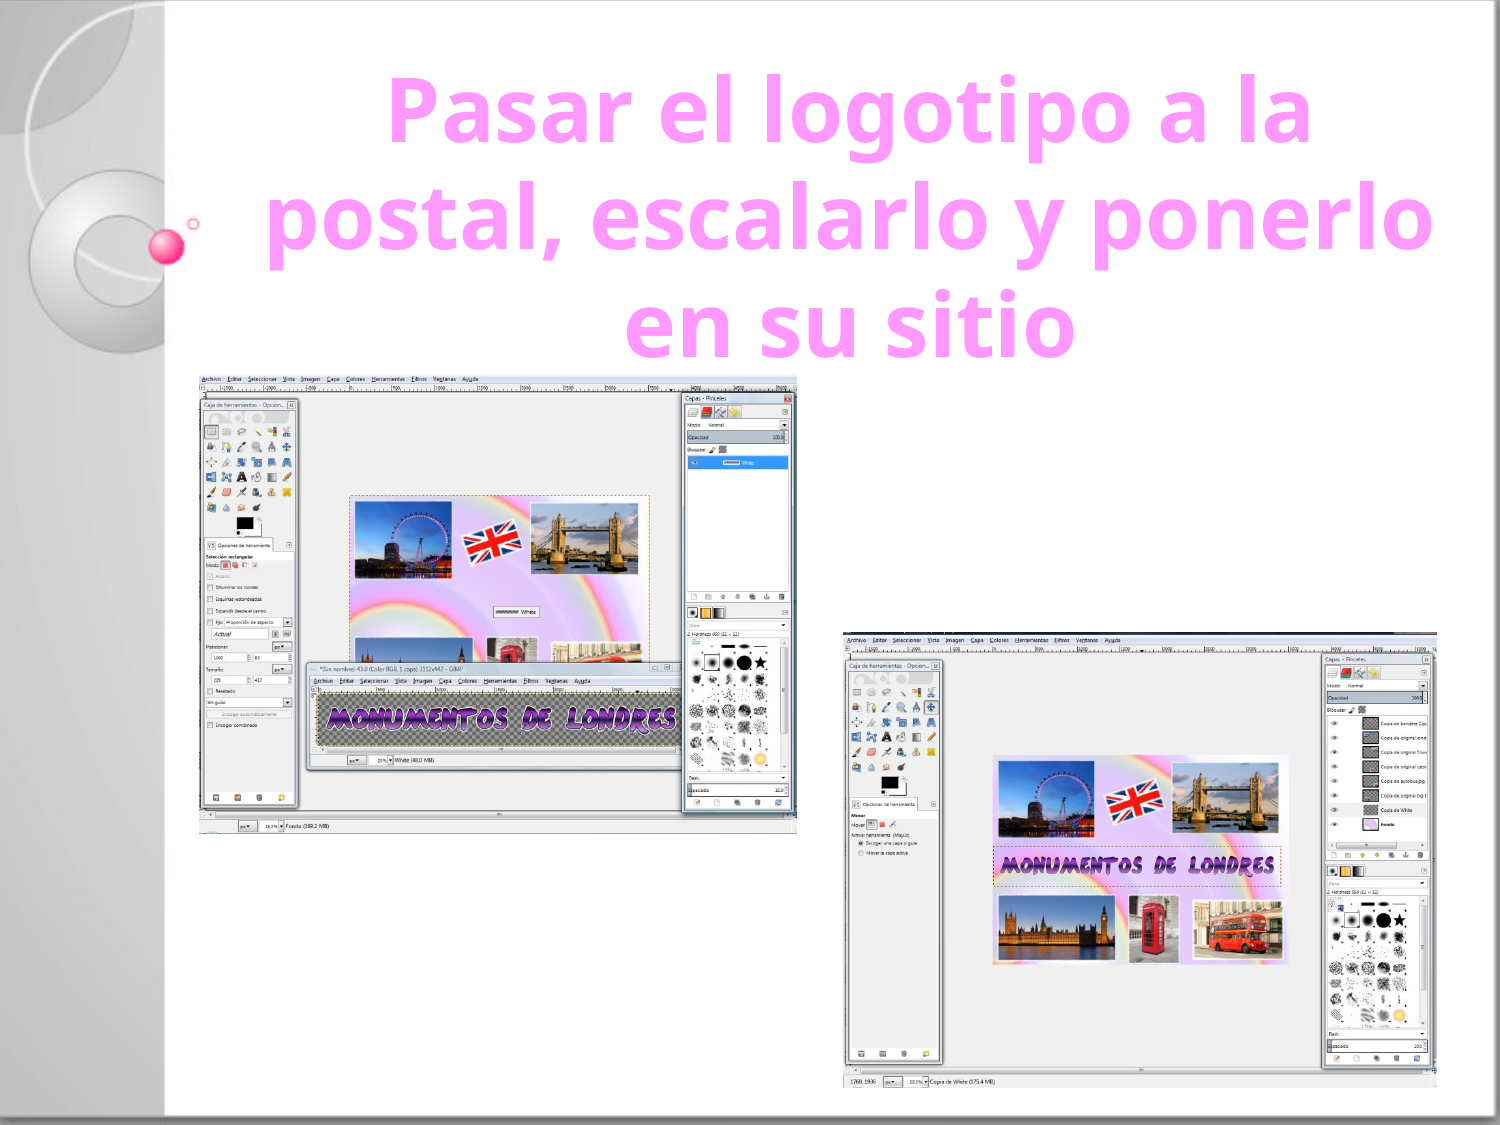

# Pasar el logotipo a la postal, escalarlo y ponerlo en su sitio